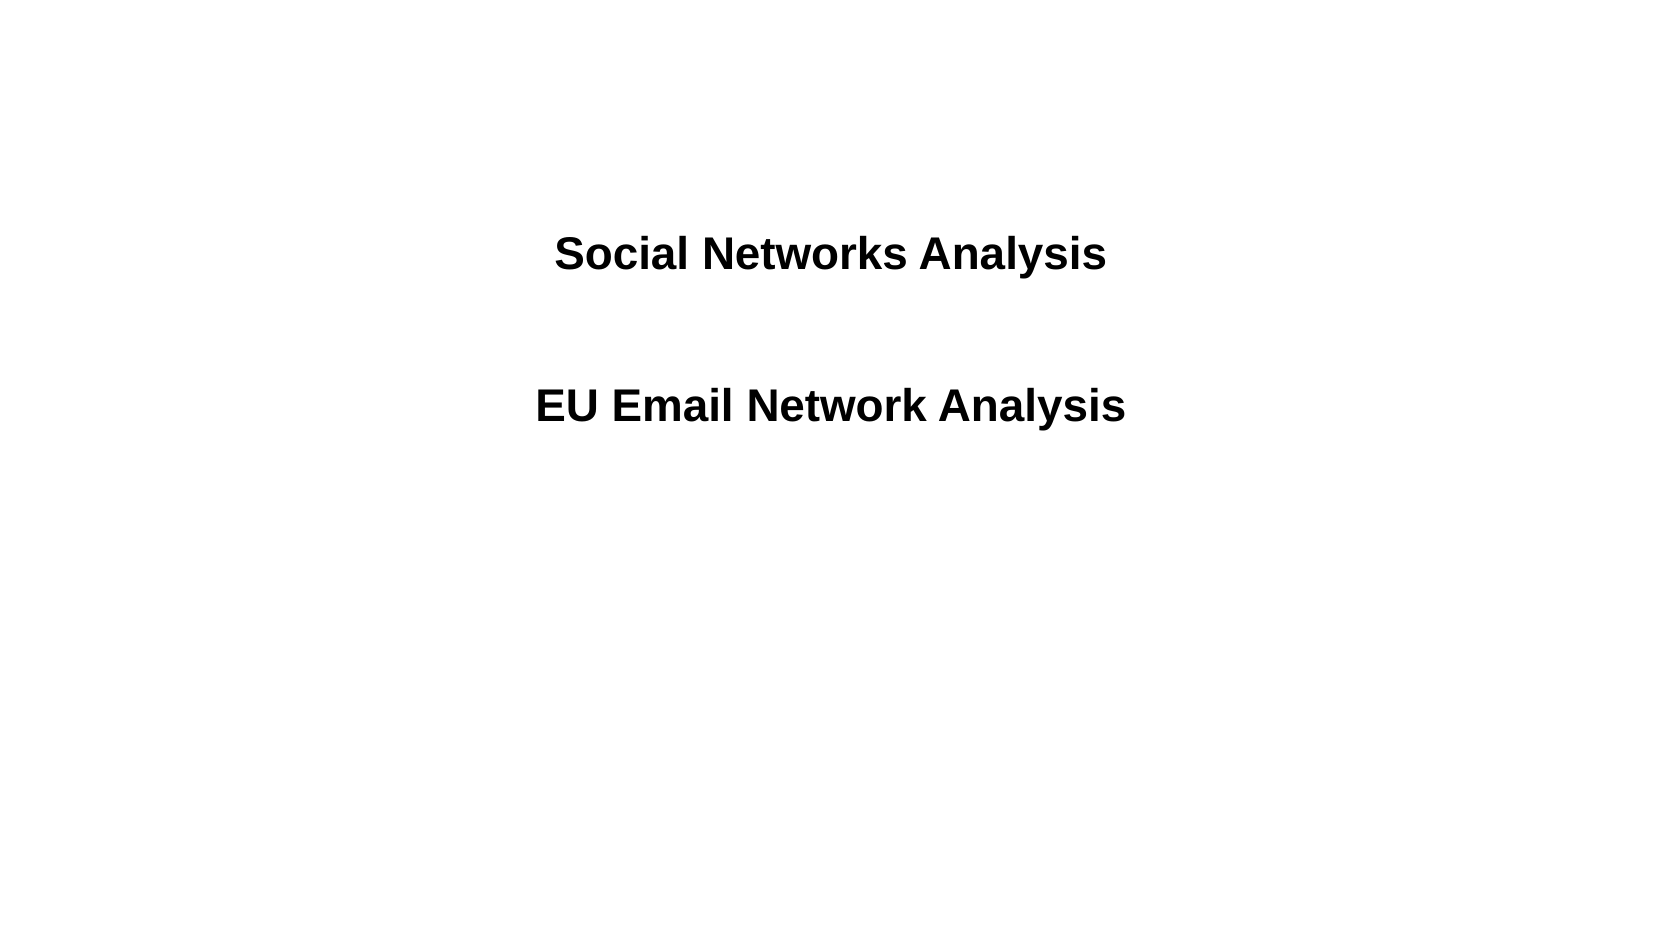

Social Networks Analysis
EU Email Network Analysis
#